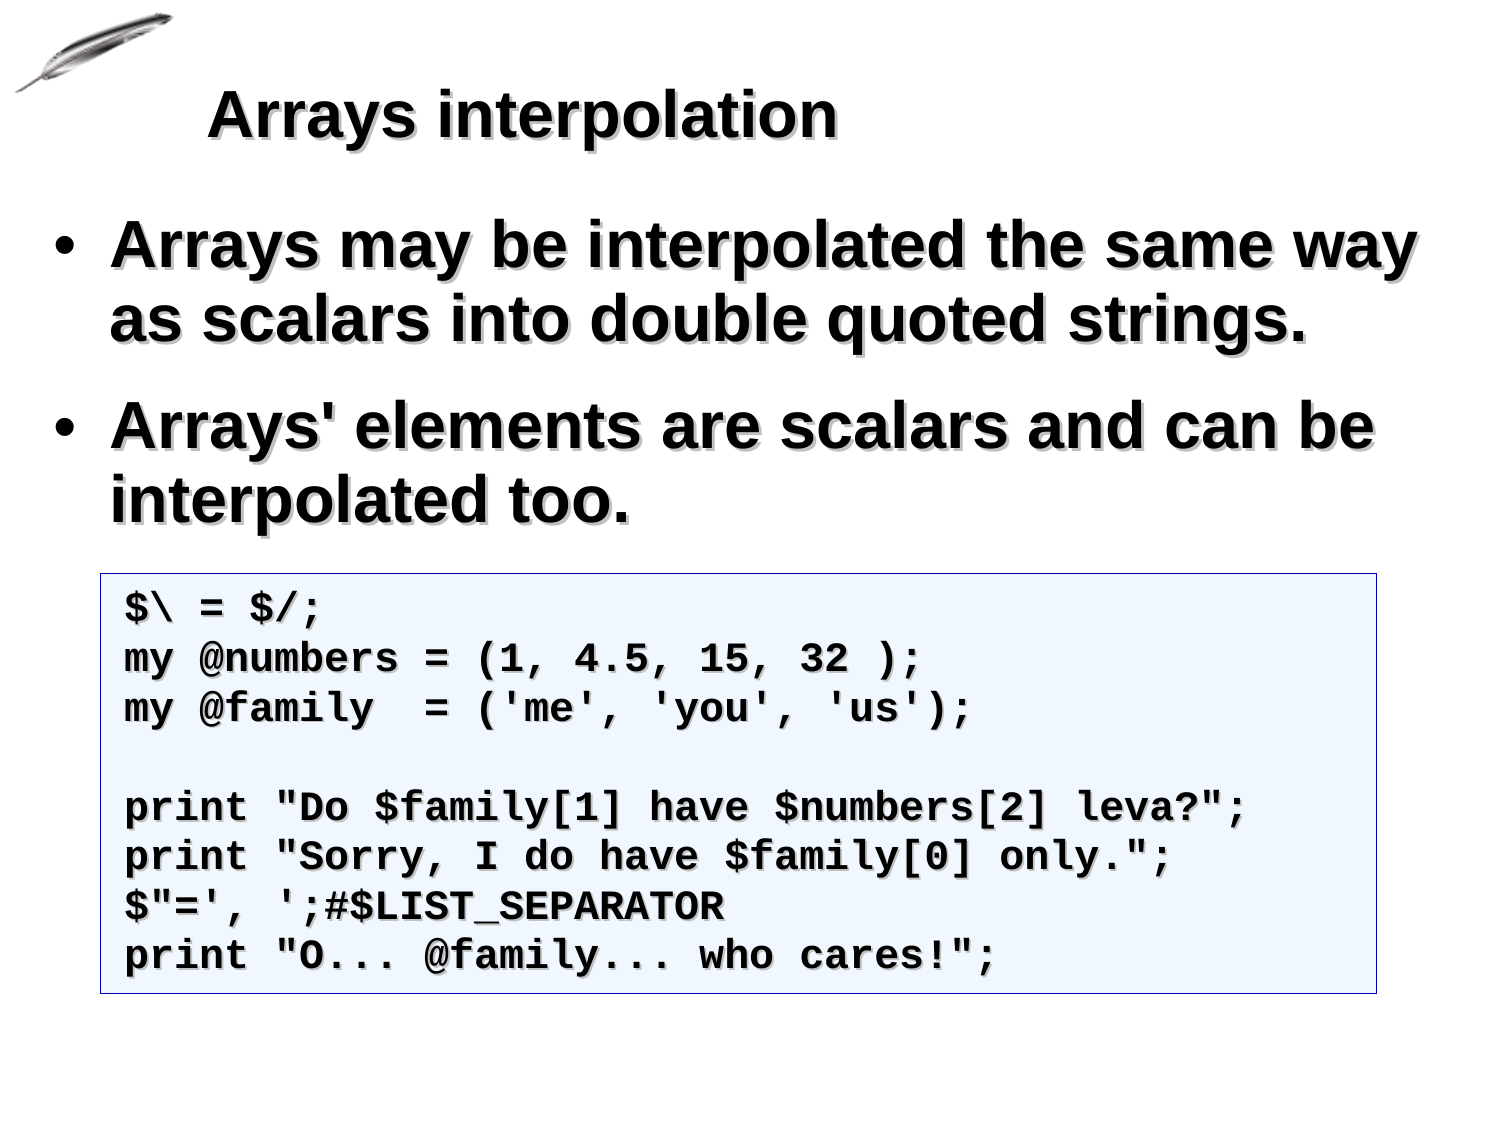

# Arrays interpolation
Arrays may be interpolated the same way as scalars into double quoted strings.
Arrays' elements are scalars and can be interpolated too.
$\ = $/;
my @numbers = (1, 4.5, 15, 32 );
my @family = ('me', 'you', 'us');
print "Do $family[1] have $numbers[2] leva?";
print "Sorry, I do have $family[0] only.";
$"=', ';#$LIST_SEPARATOR
print "O... @family... who cares!";